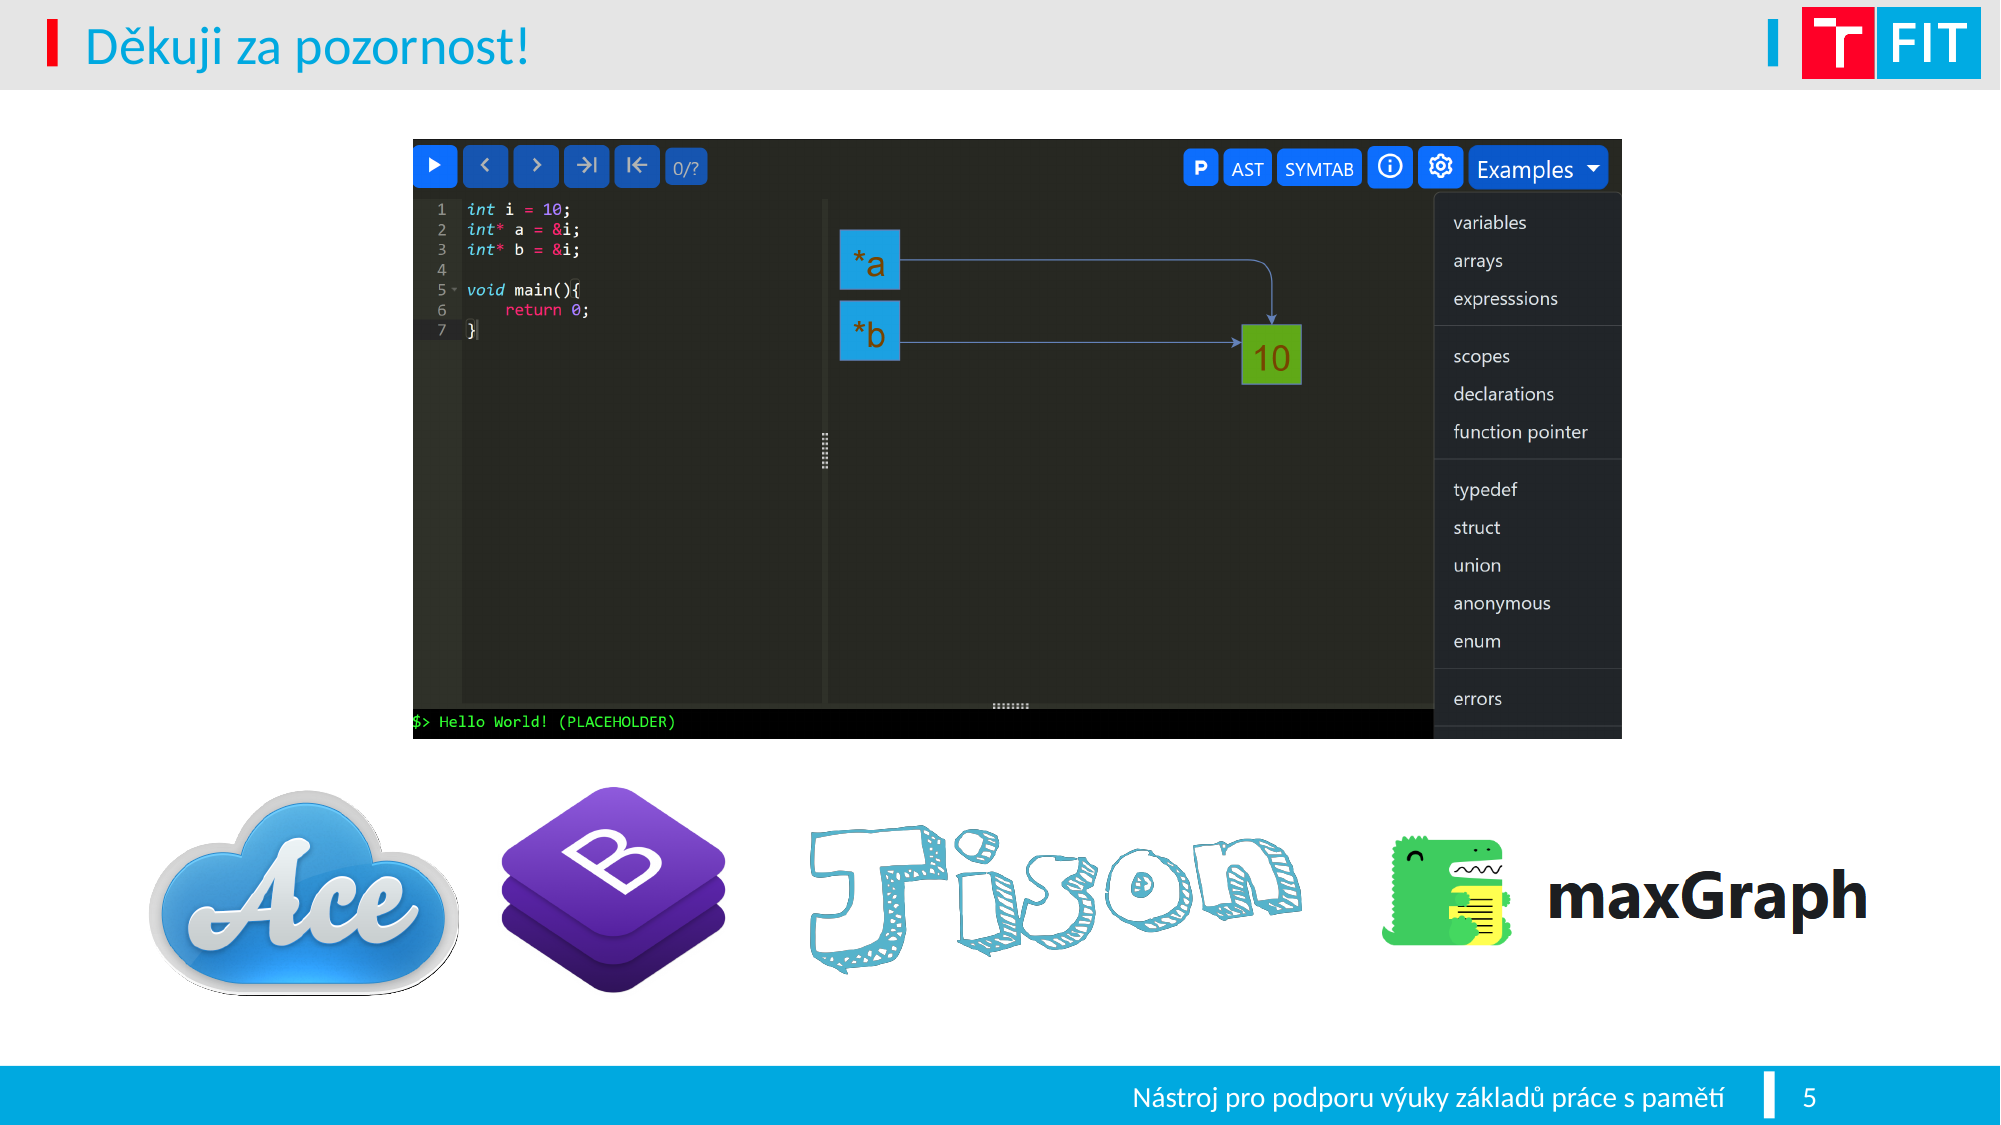

# Děkuji za pozornost!
Nástroj pro podporu výuky základů práce s pamětí
5